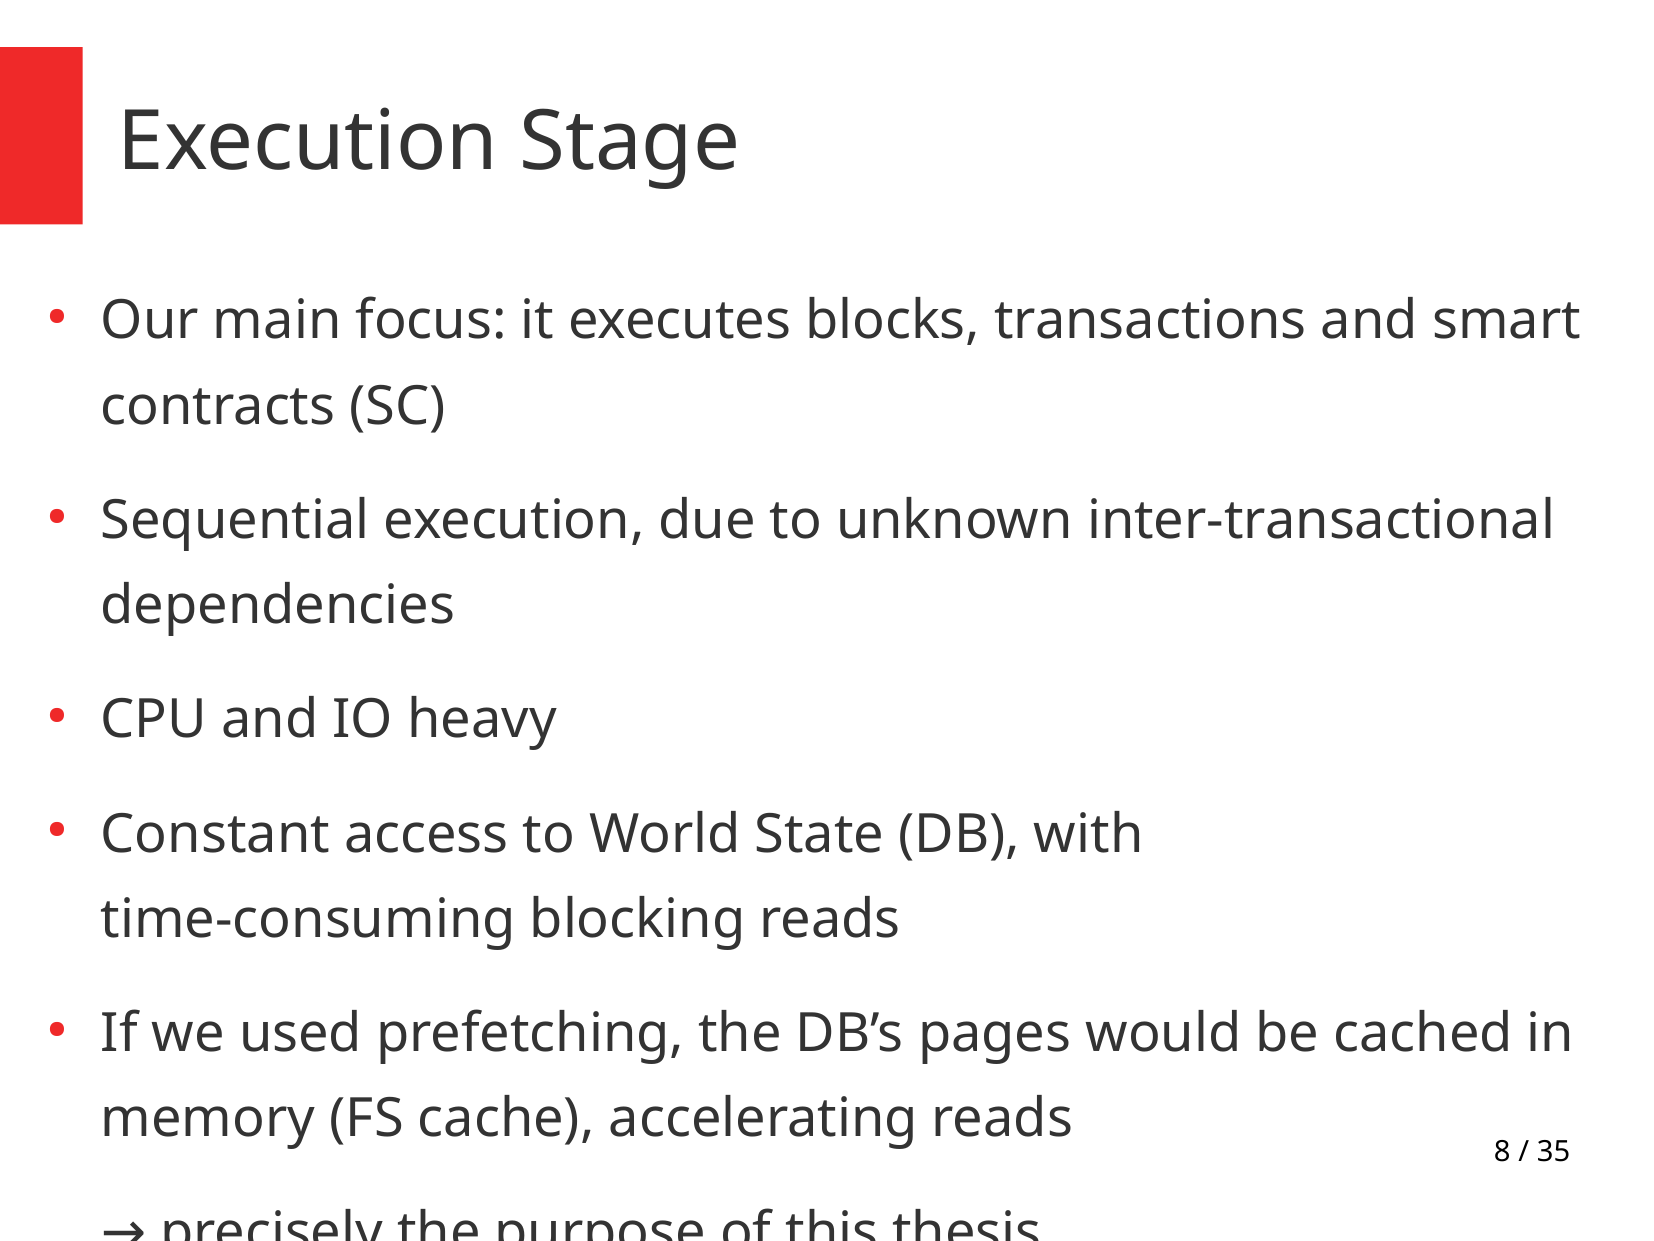

# Execution Stage
Our main focus: it executes blocks, transactions and smart contracts (SC)
Sequential execution, due to unknown inter-transactional dependencies
CPU and IO heavy
Constant access to World State (DB), with
time-consuming blocking reads
If we used prefetching, the DB’s pages would be cached in memory (FS cache), accelerating reads
→ precisely the purpose of this thesis
8